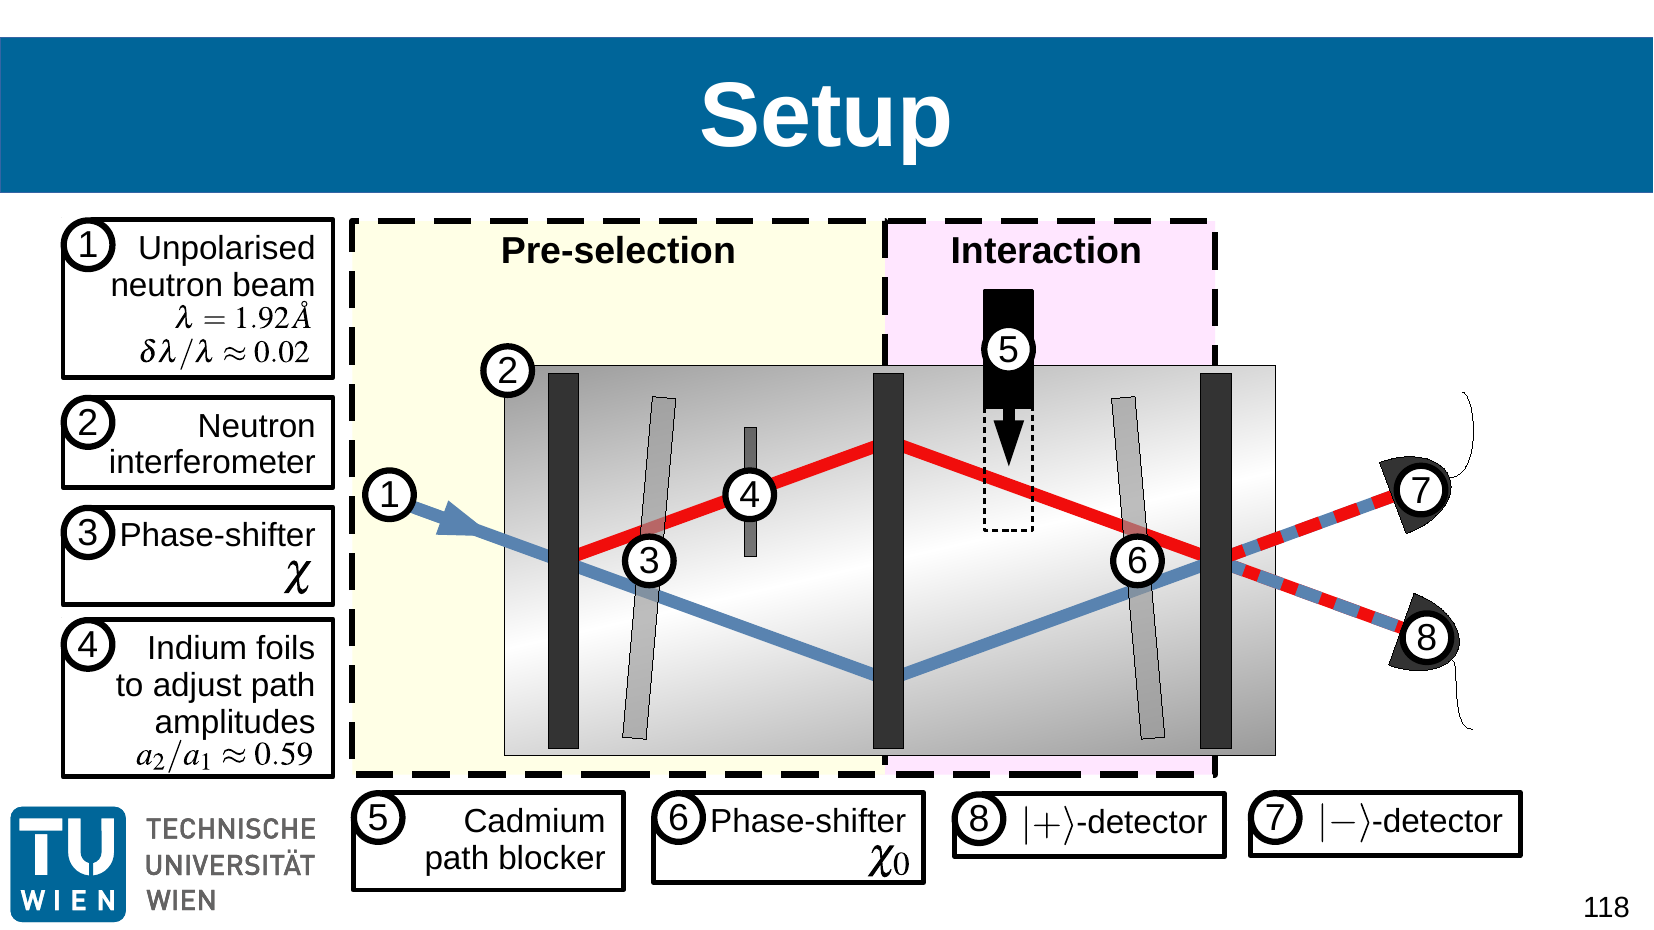

# Setup
 Unpolarised
neutron beam
1
Pre-selection
Interaction
5
2
 Neutron
interferometer
2
7
1
4
 Phase-shifter
3
3
6
8
 Indium foils
to adjust path
amplitudes
4
 Cadmium
path blocker
5
 Phase-shifter
6
 -detector
8
 -detector
7